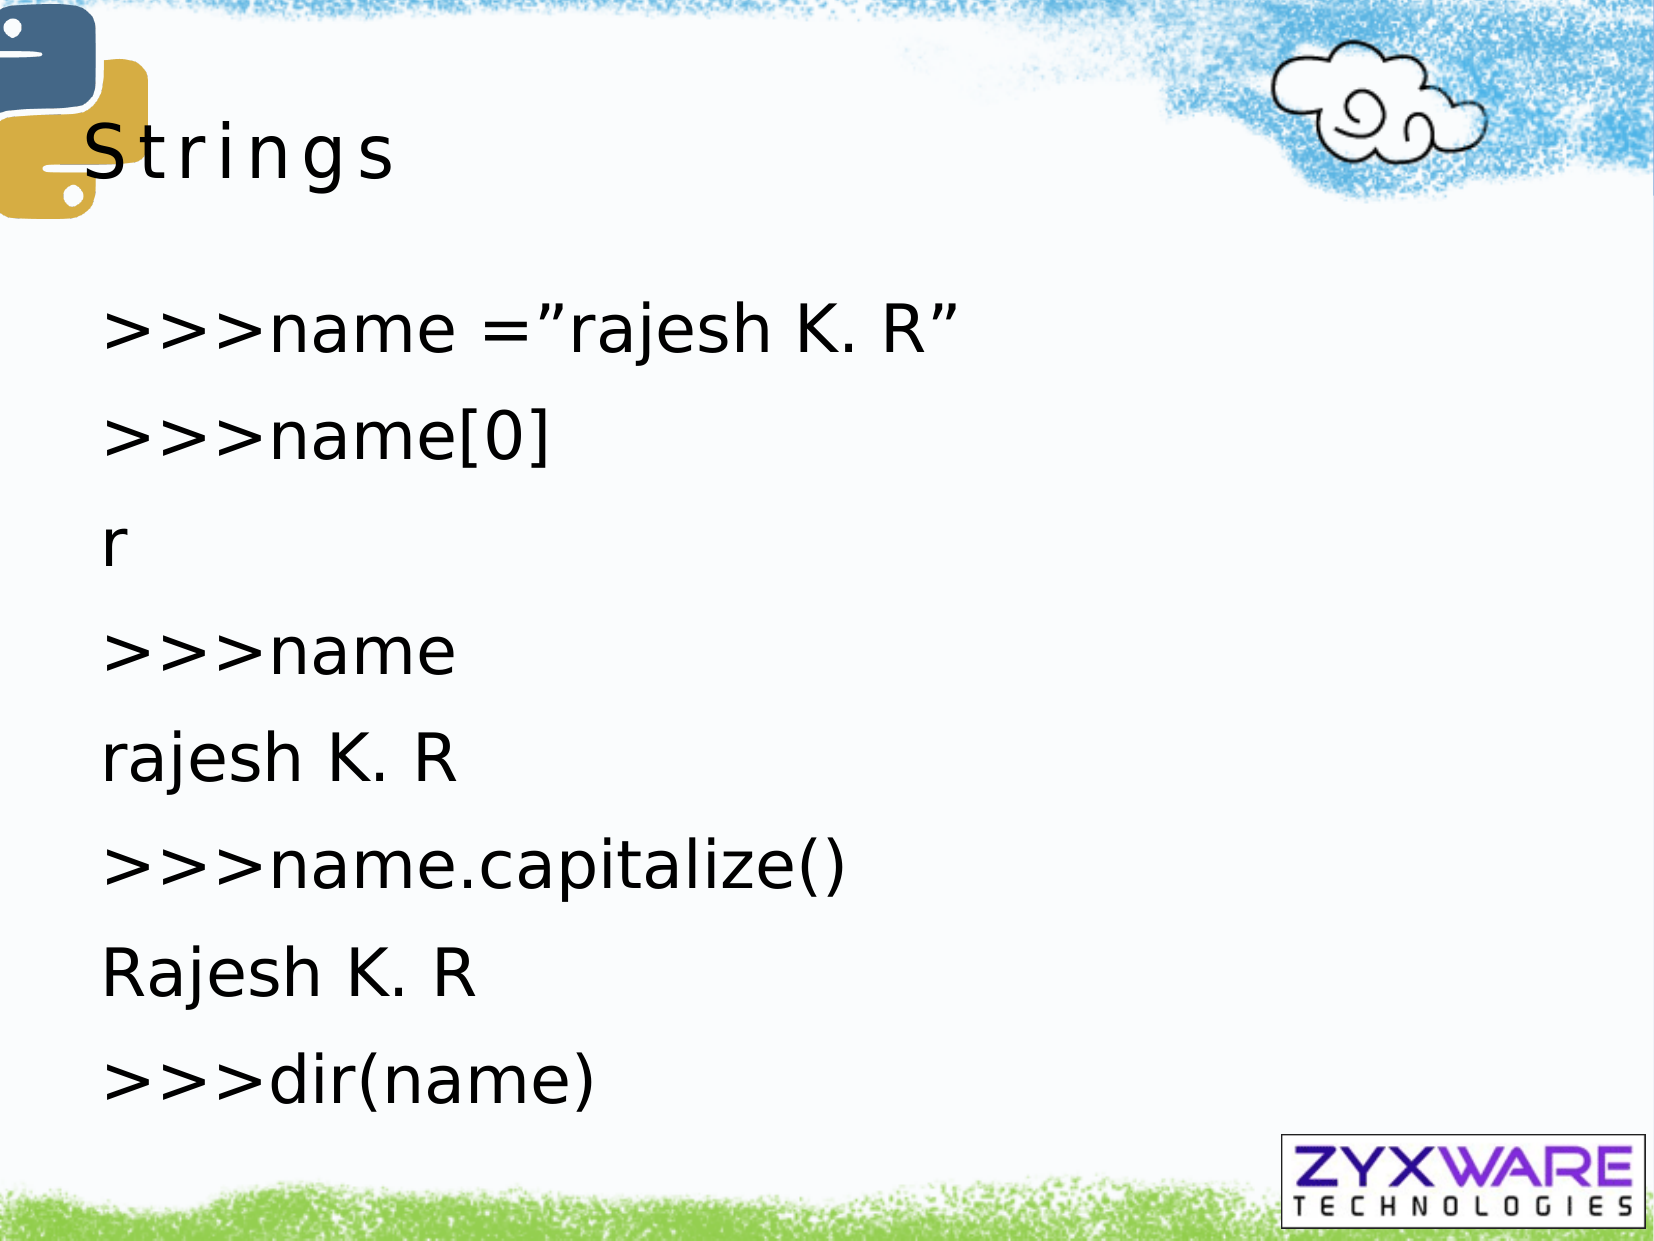

# Strings
>>>name =”rajesh K. R”
>>>name[0]
r
>>>name
rajesh K. R
>>>name.capitalize()
Rajesh K. R
>>>dir(name)